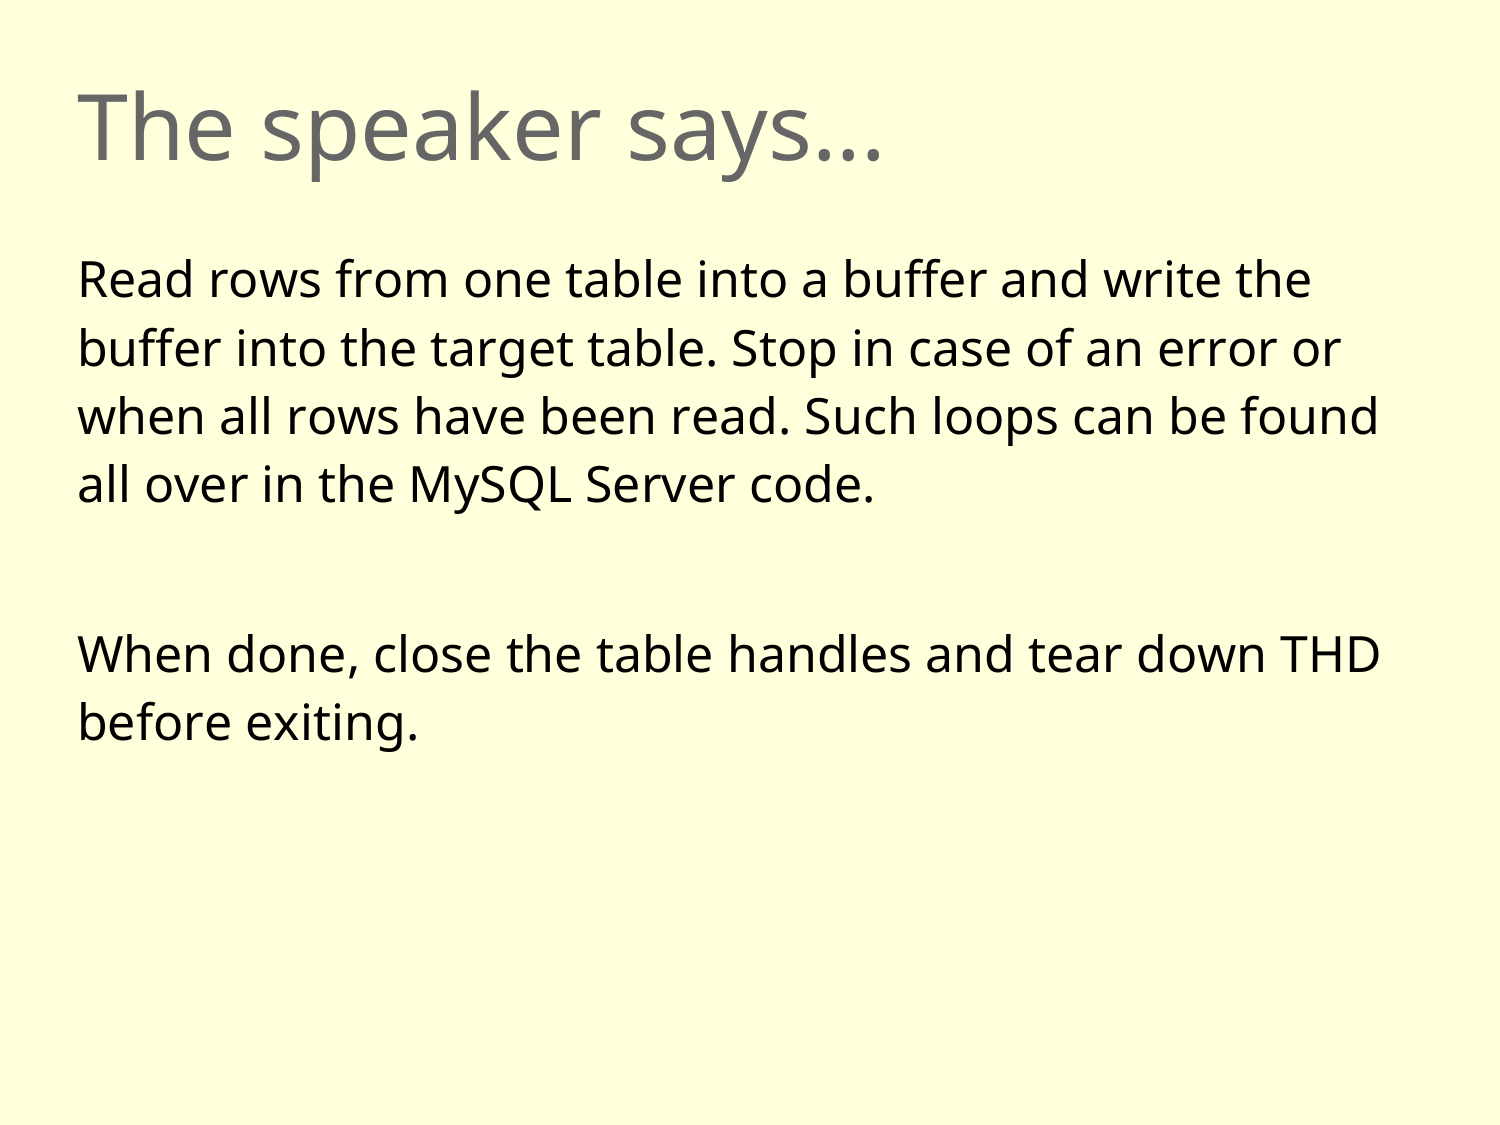

# The speaker says...
Read rows from one table into a buffer and write the buffer into the target table. Stop in case of an error or when all rows have been read. Such loops can be found all over in the MySQL Server code.
When done, close the table handles and tear down THD before exiting.